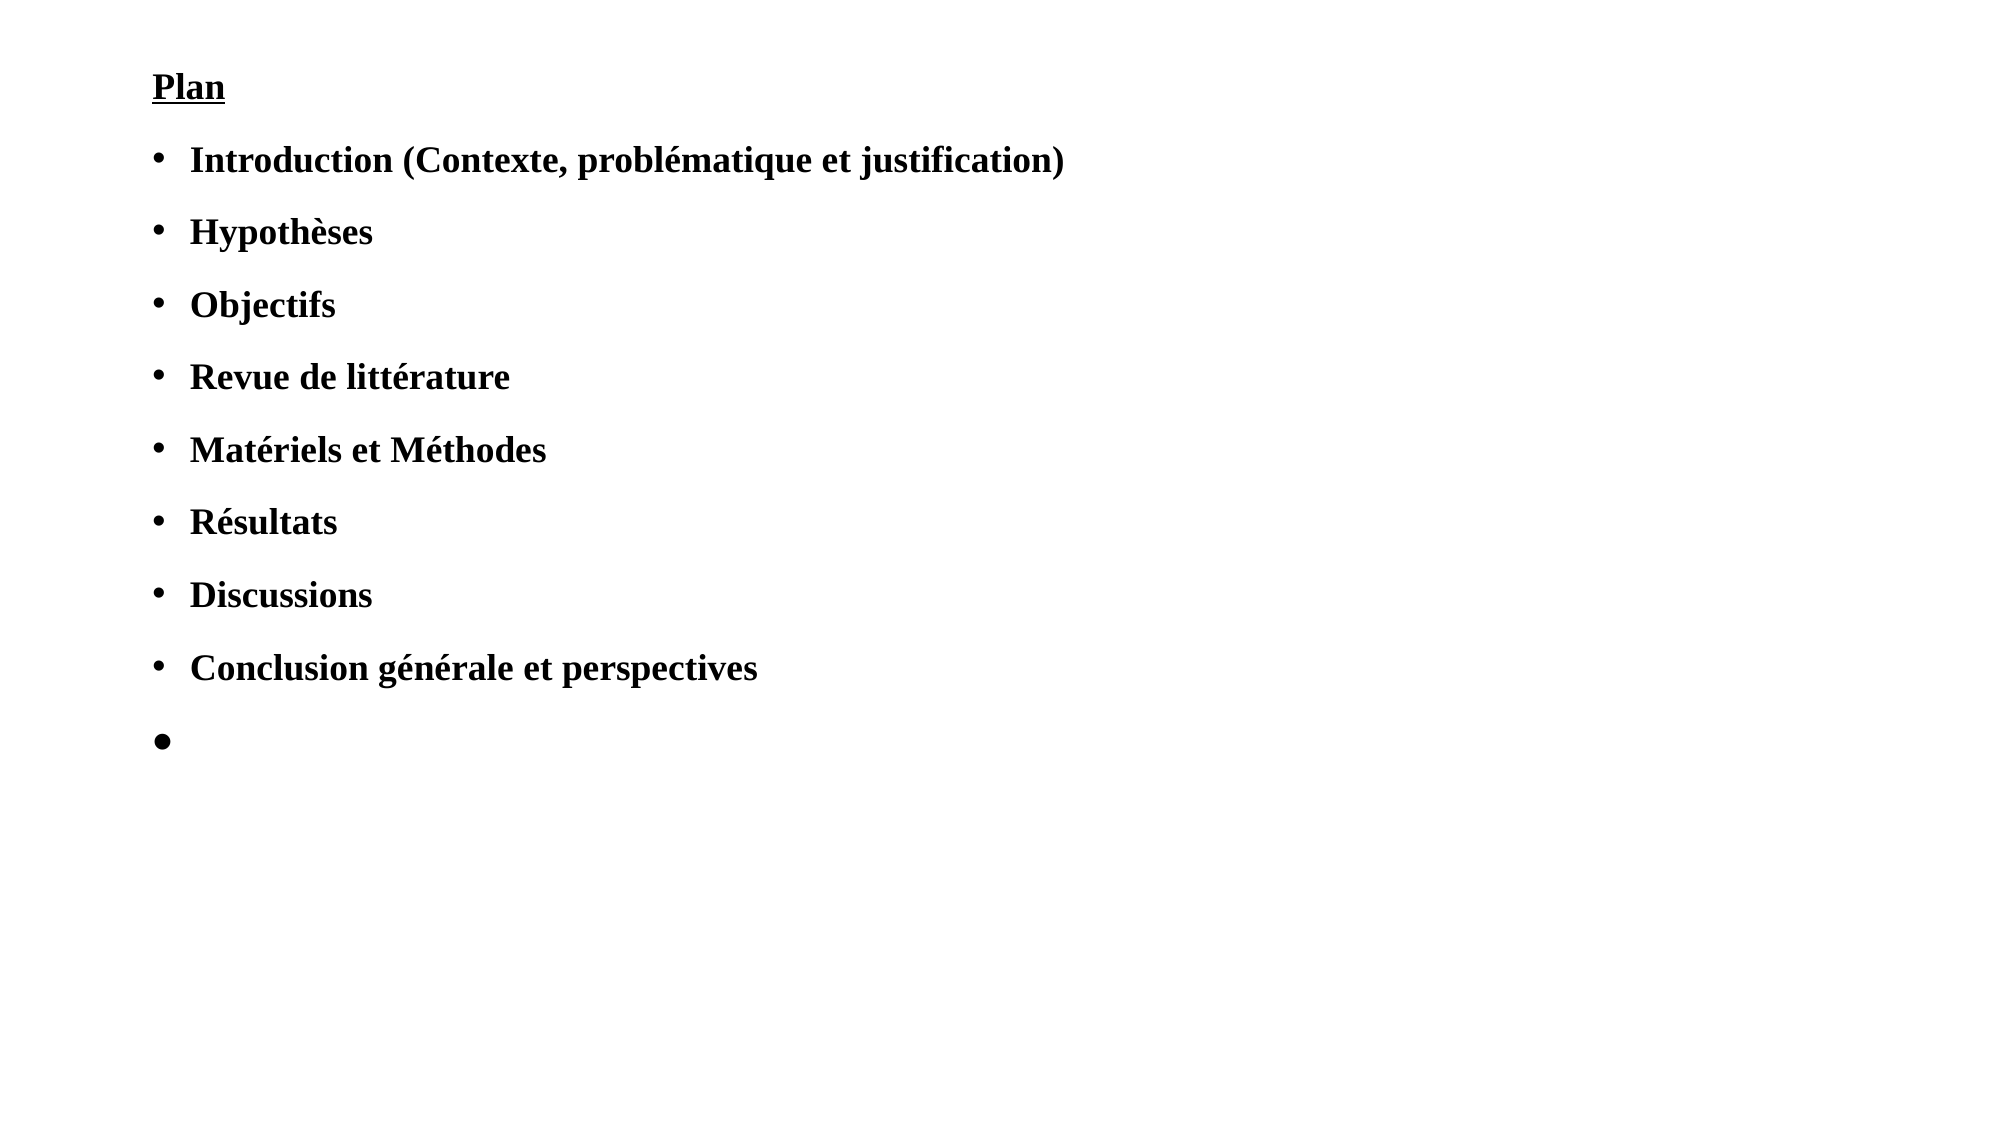

# Plan
Introduction (Contexte, problématique et justification)
Hypothèses
Objectifs
Revue de littérature
Matériels et Méthodes
Résultats
Discussions
Conclusion générale et perspectives